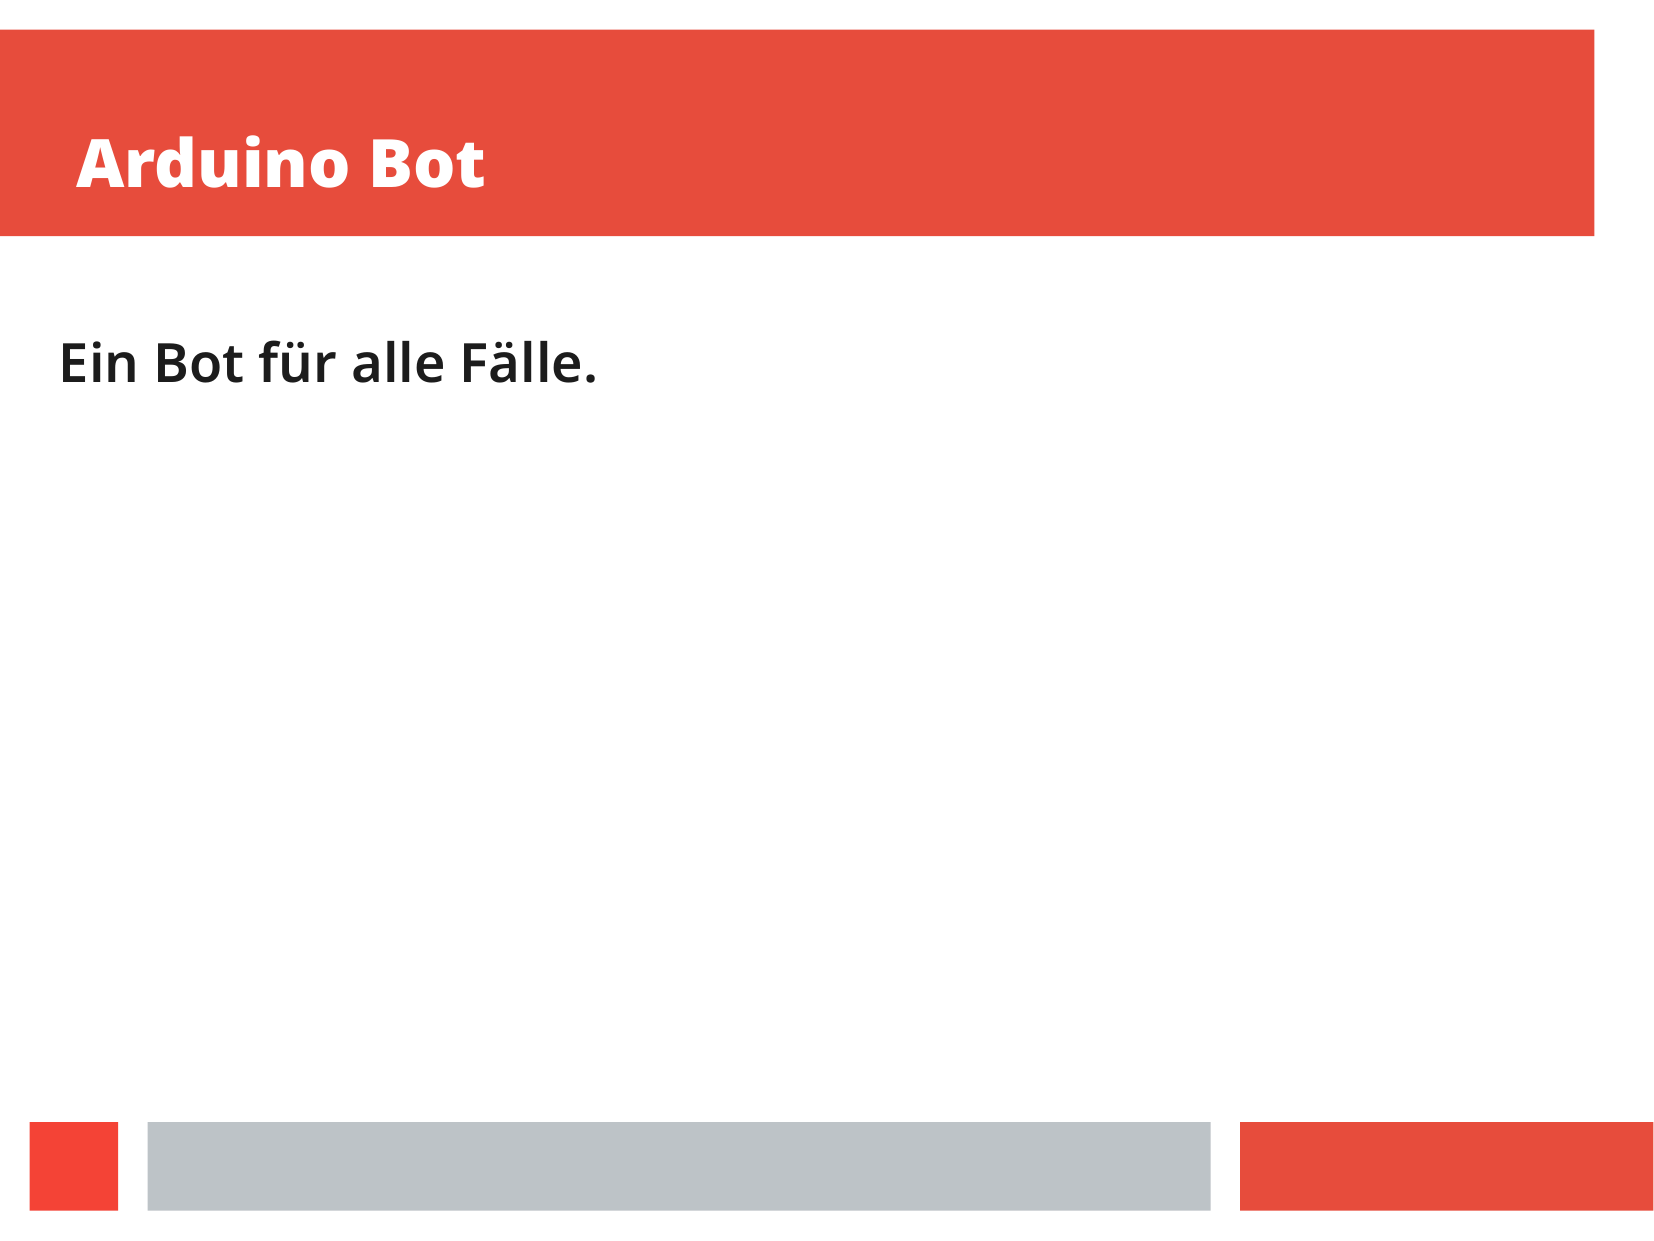

# Arduino Bot
Ein Bot für alle Fälle.